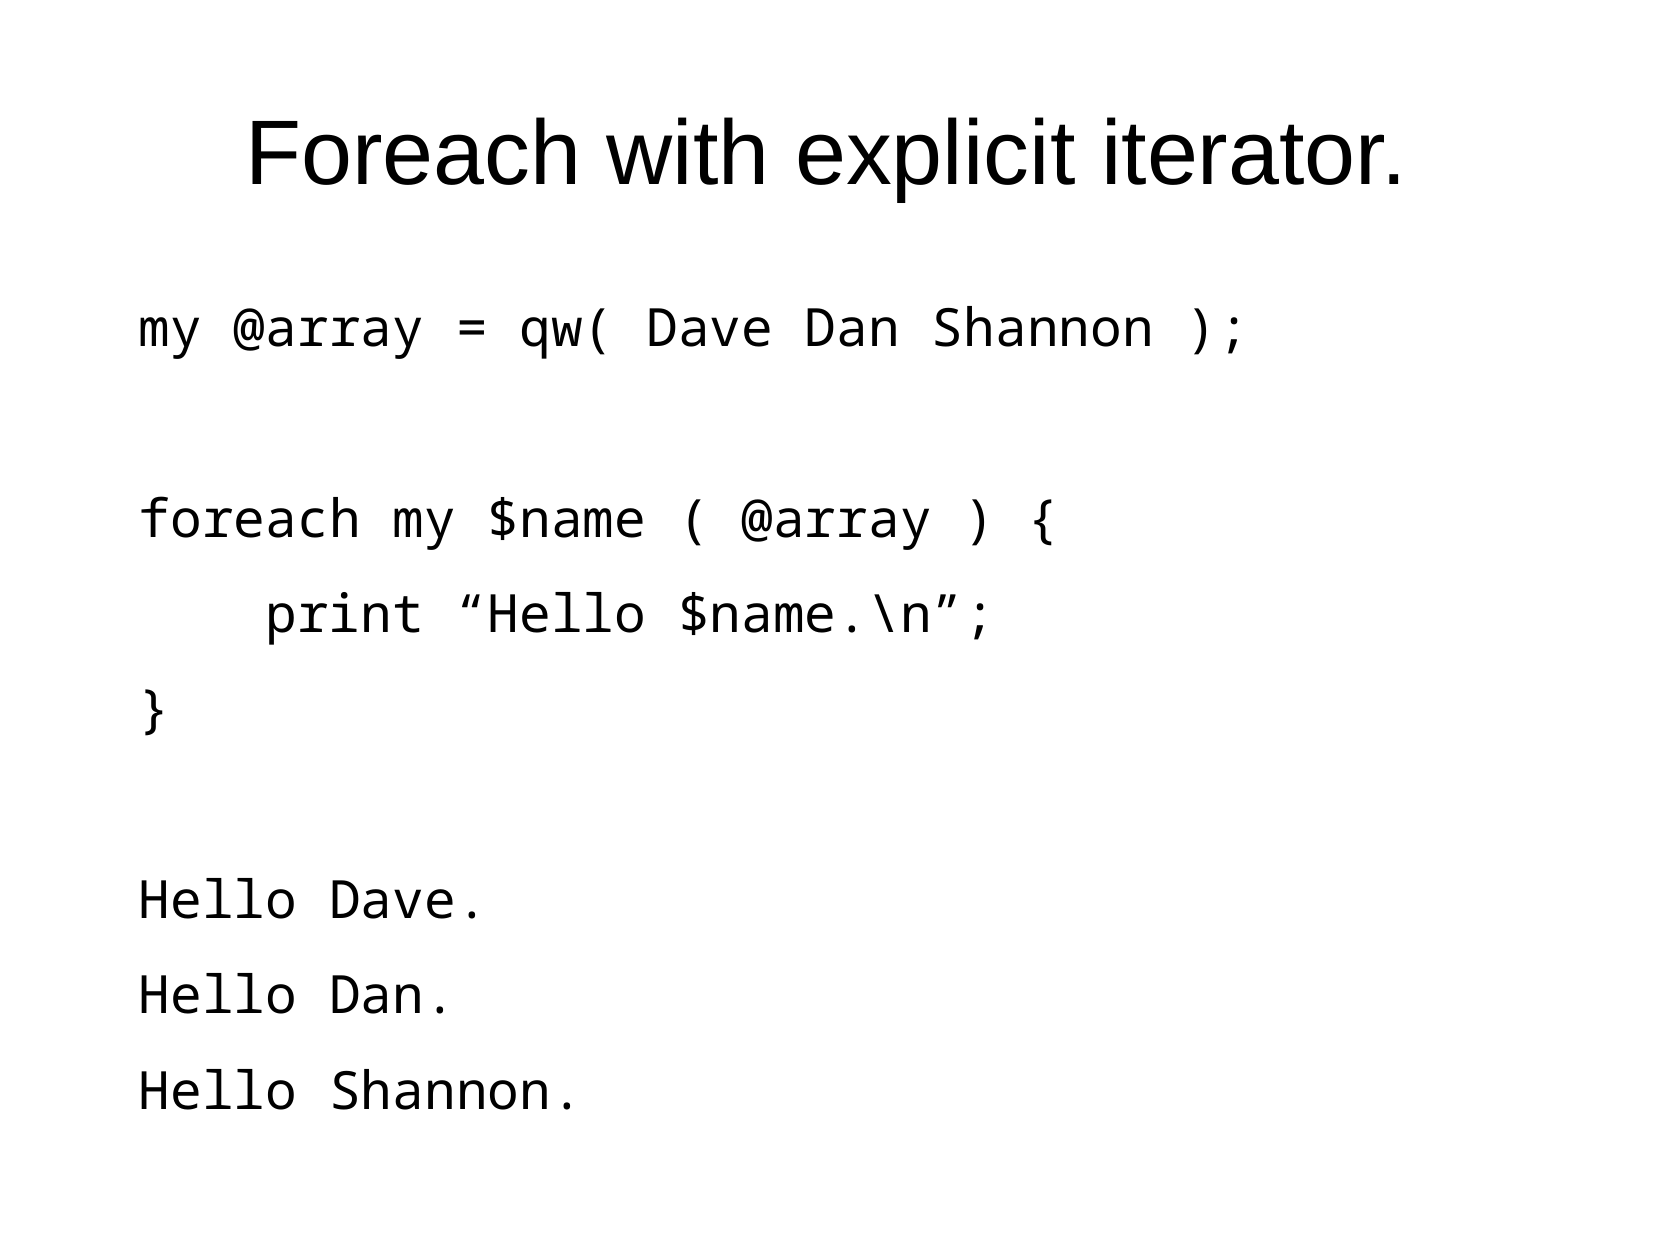

# Foreach with explicit iterator.
my @array = qw( Dave Dan Shannon );
foreach my $name ( @array ) {
 print “Hello $name.\n”;
}
Hello Dave.
Hello Dan.
Hello Shannon.